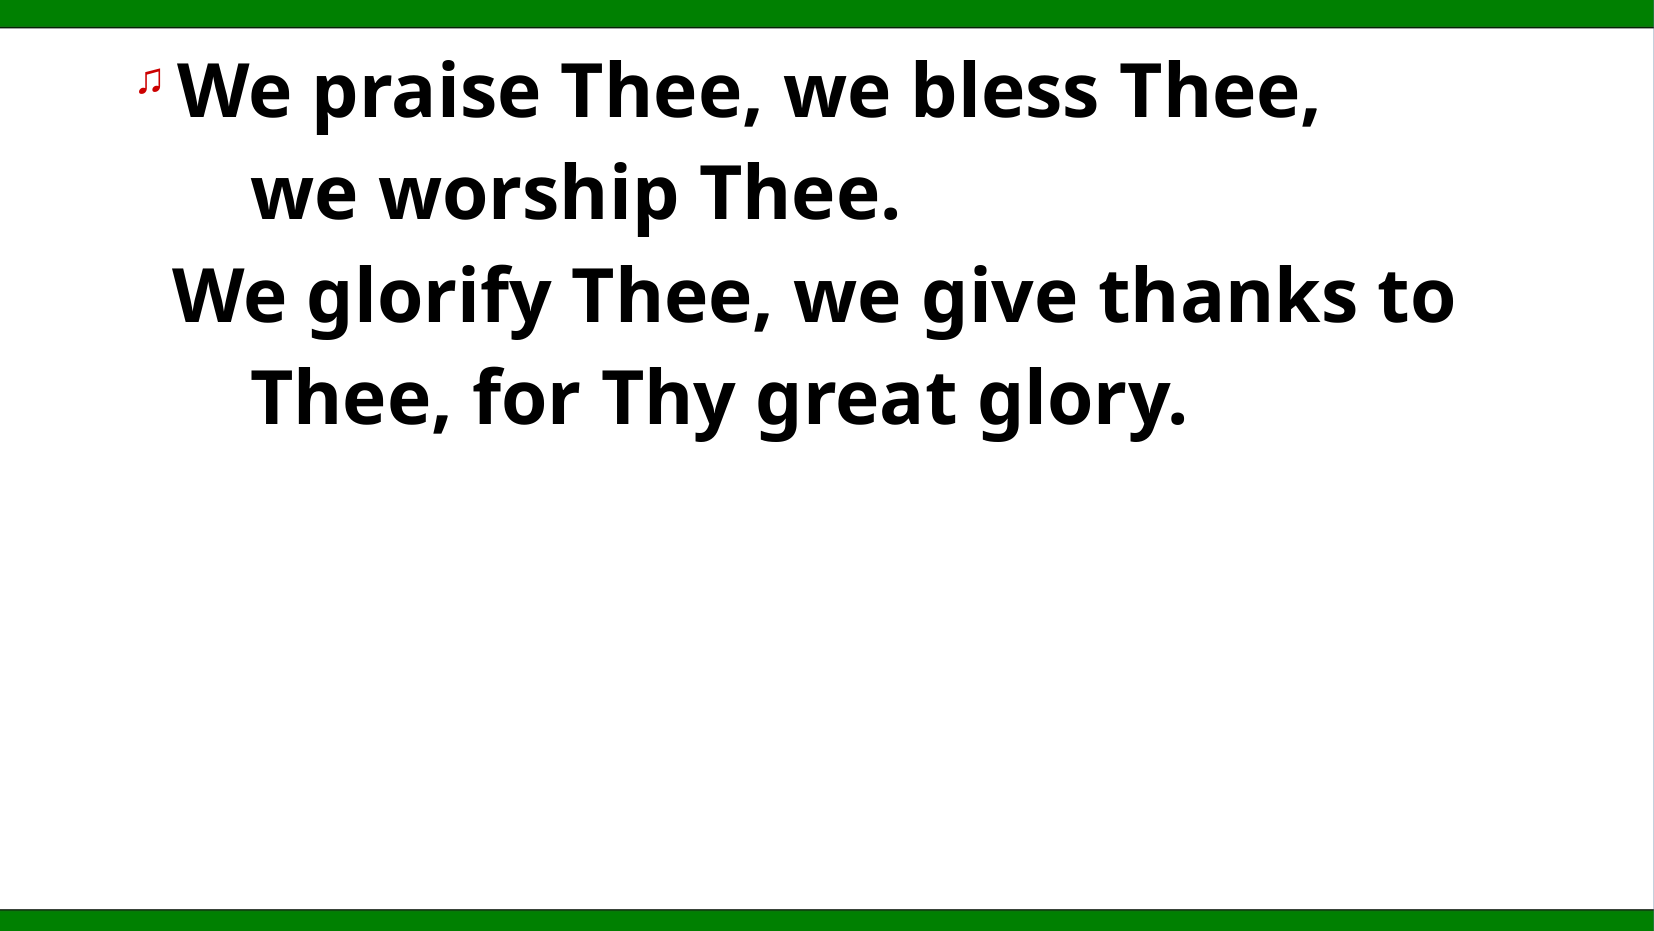

♫ We praise Thee, we bless Thee,
 we worship Thee.
 We glorify Thee, we give thanks to
 Thee, for Thy great glory.